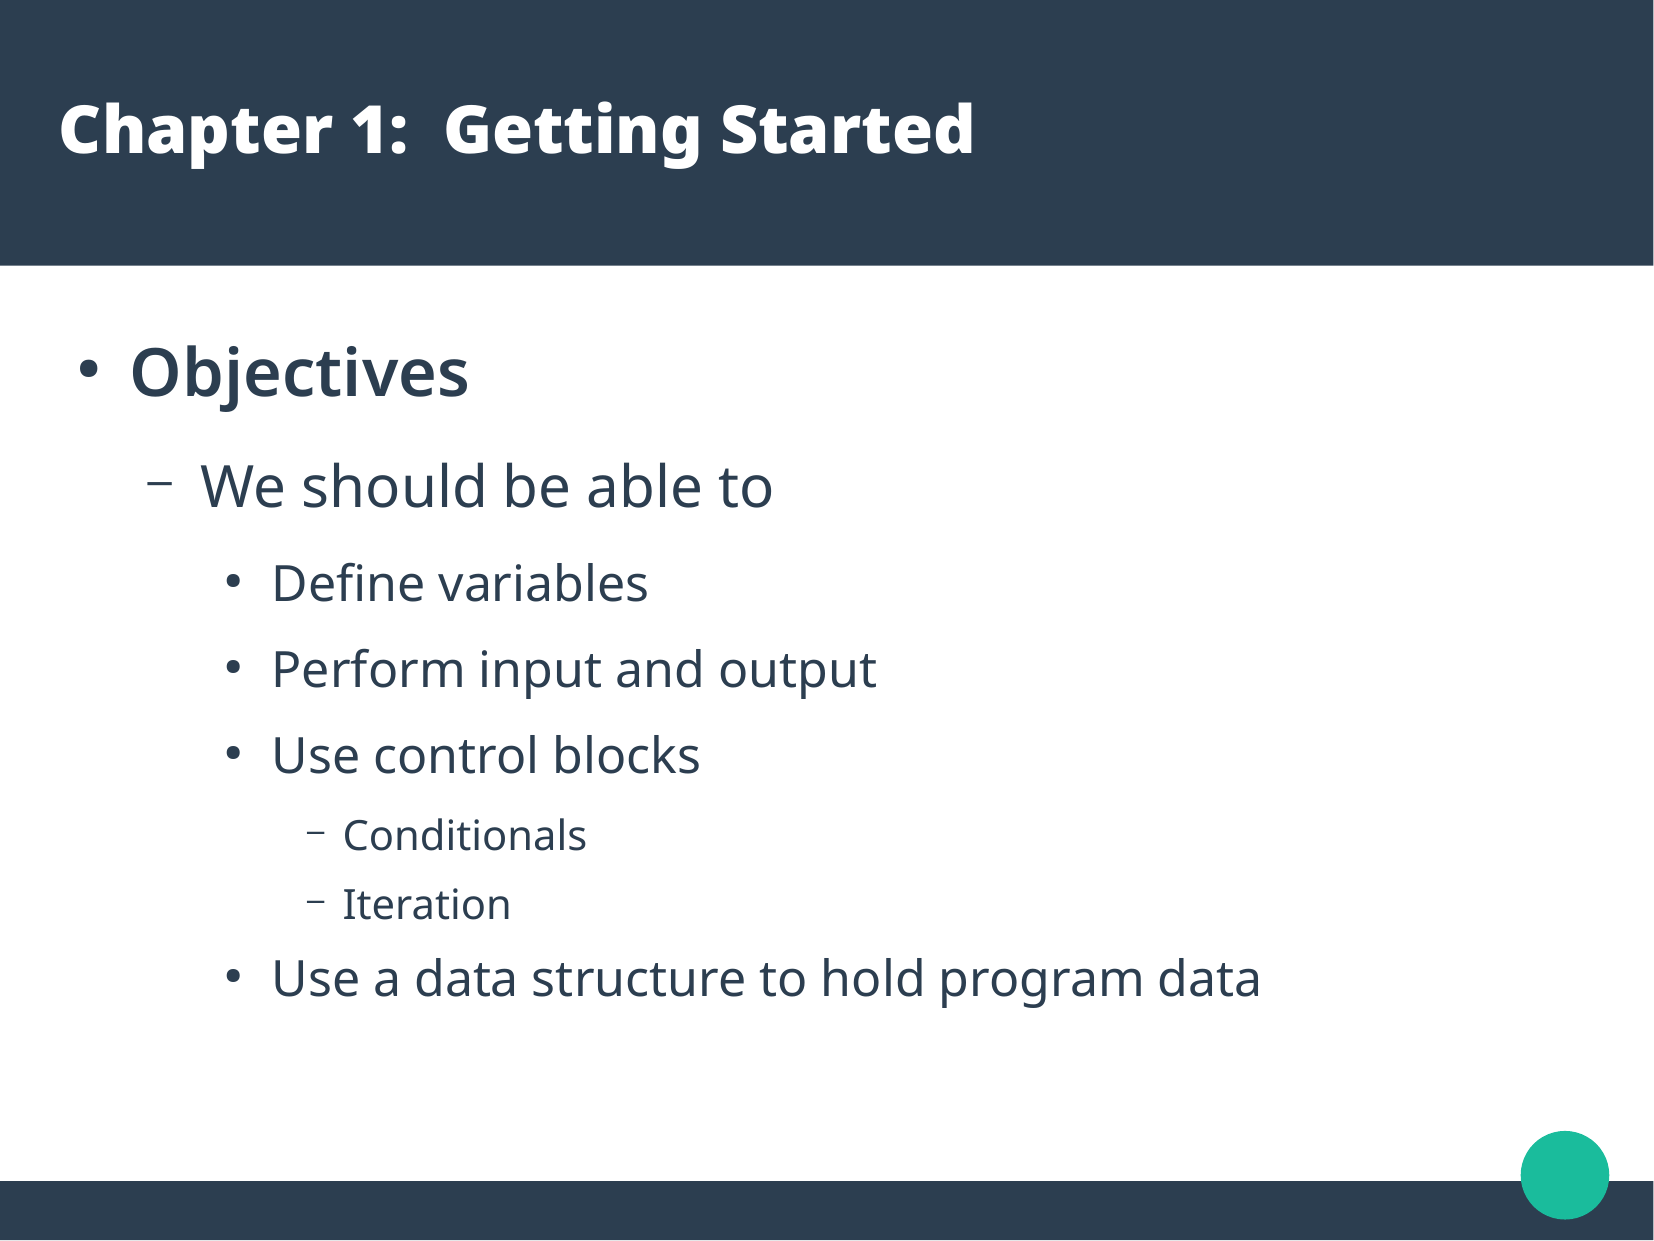

# Chapter 1: Getting Started
Objectives
We should be able to
Define variables
Perform input and output
Use control blocks
Conditionals
Iteration
Use a data structure to hold program data